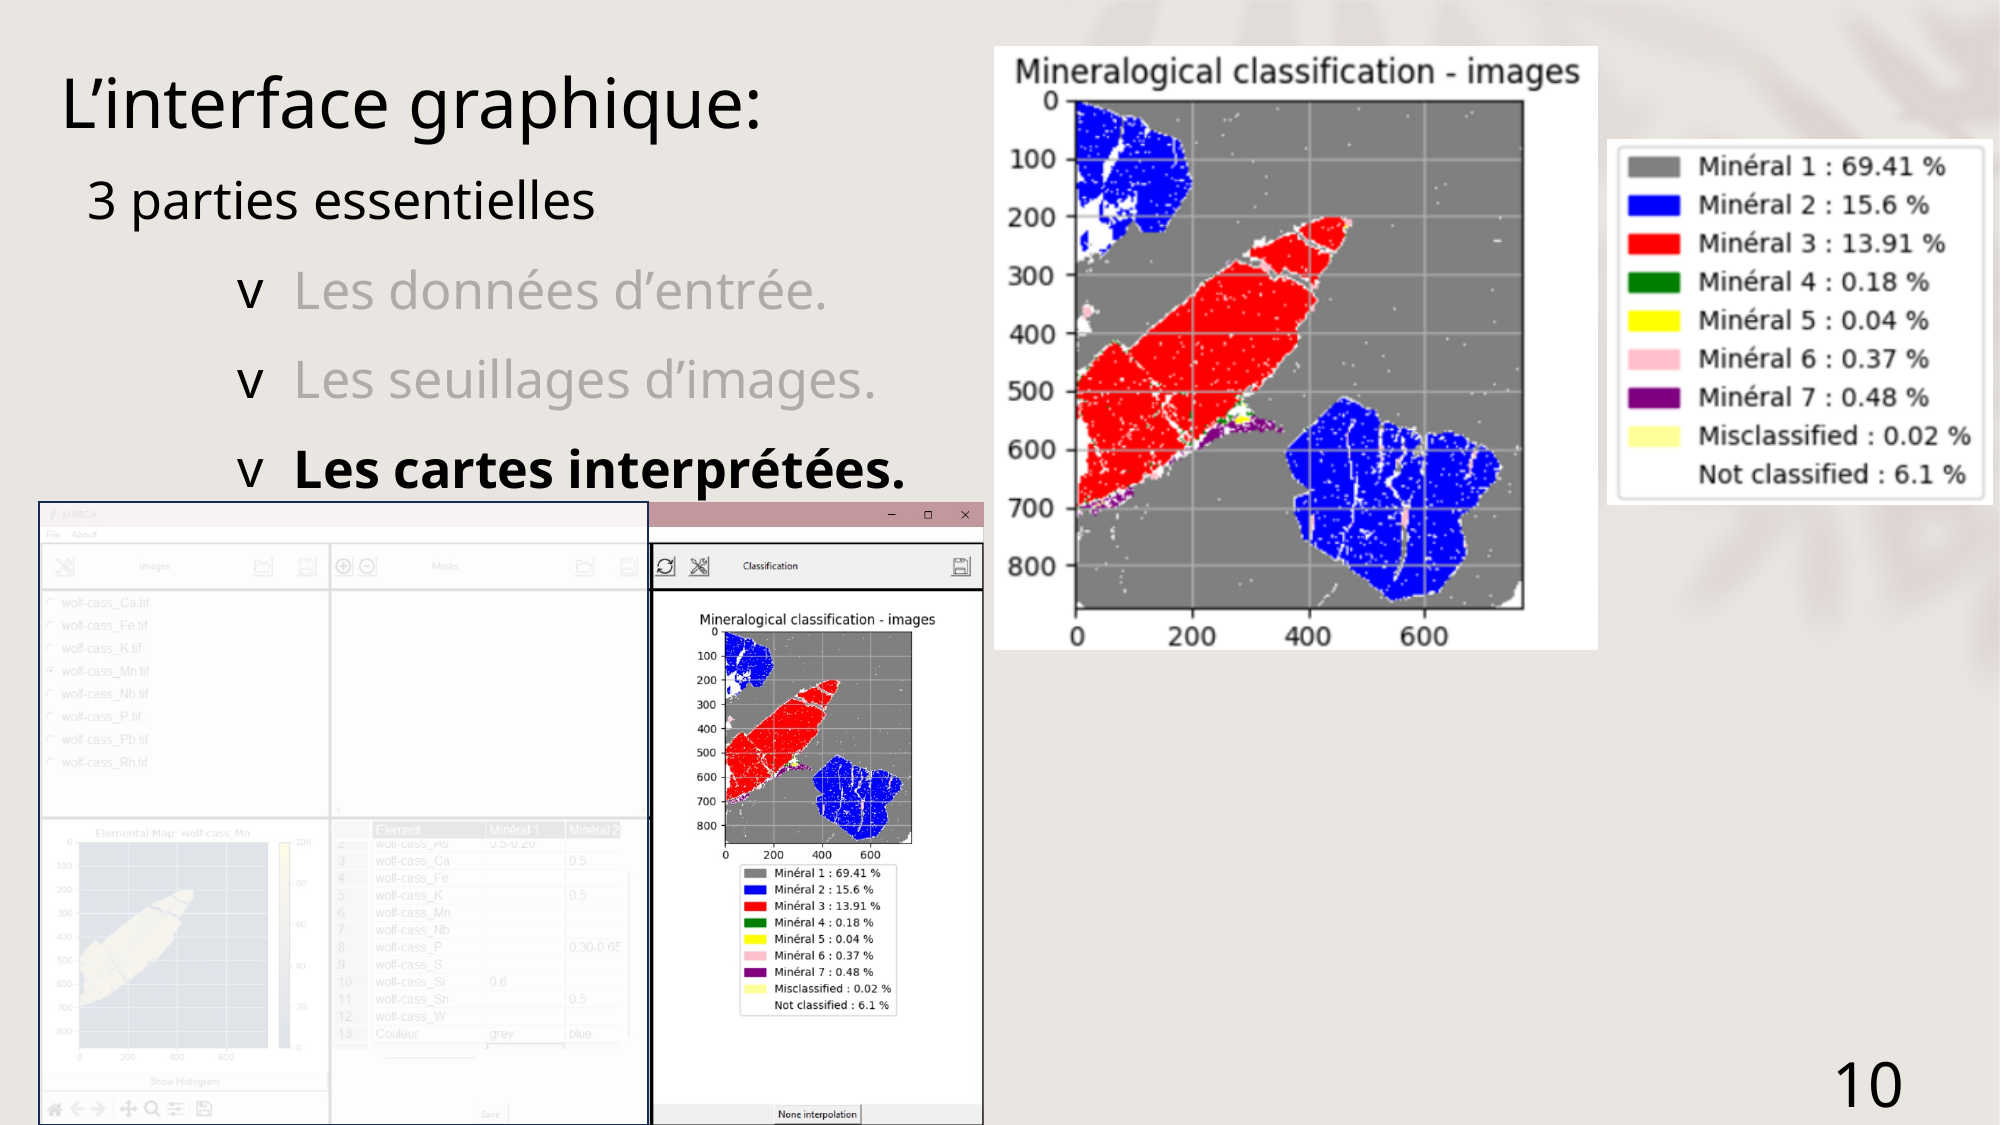

L’interface graphique:
3 parties essentielles:
Les données d’entrée.
Les seuillages d’images.
Les cartes interprétées.